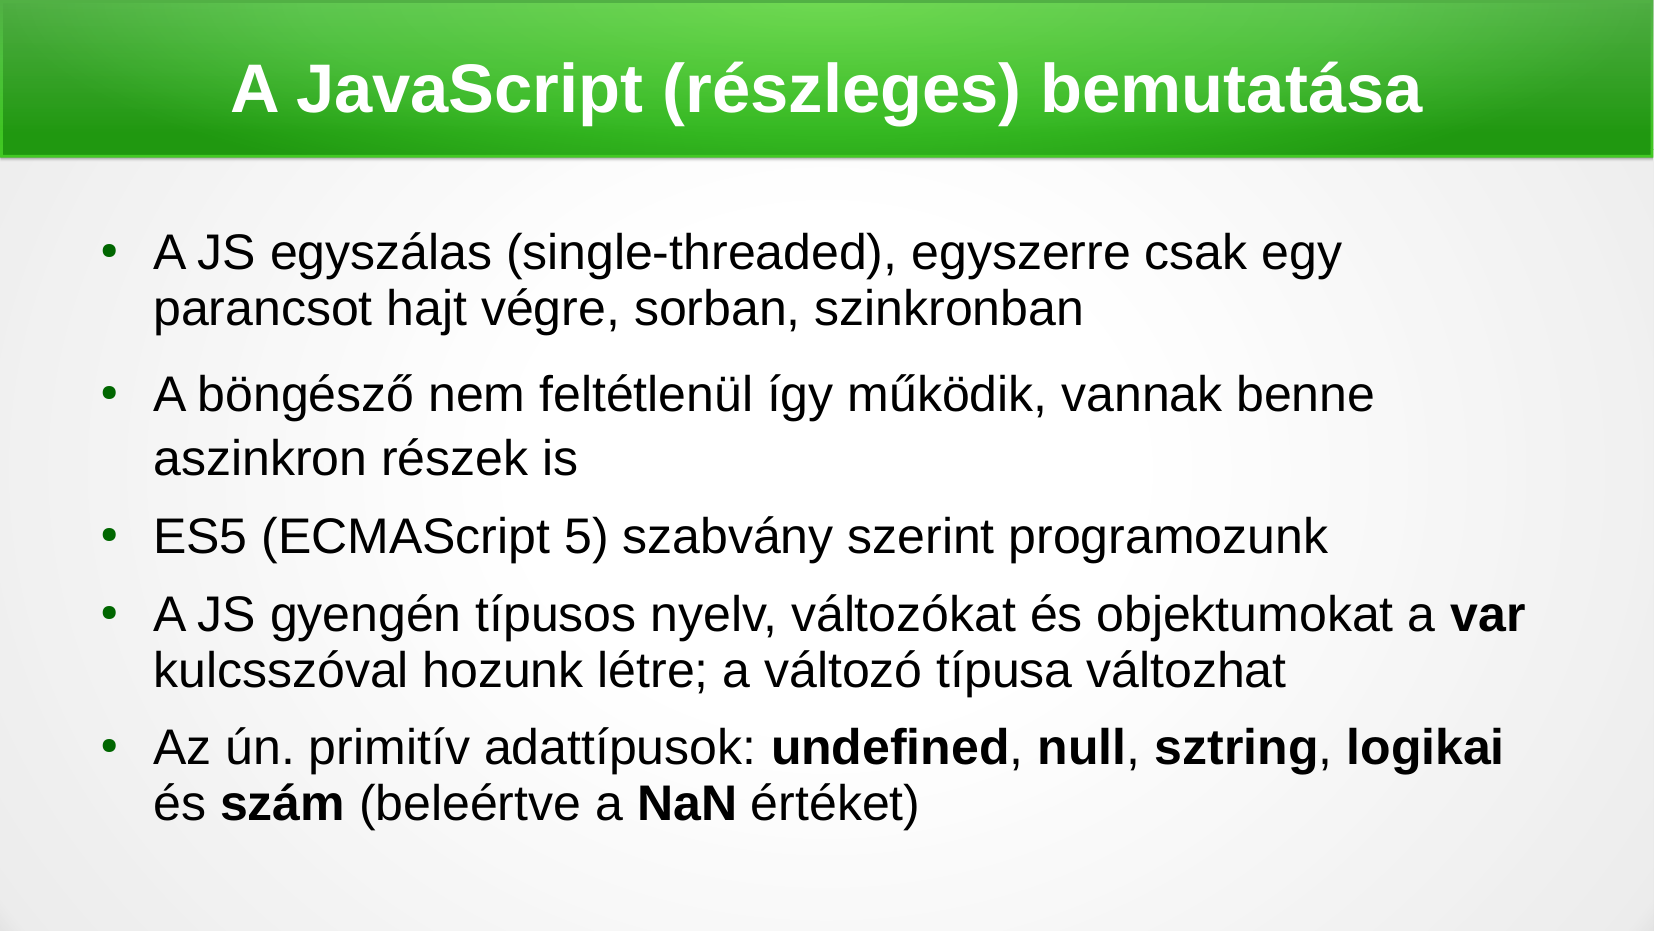

# A JavaScript (részleges) bemutatása
A JS egyszálas (single-threaded), egyszerre csak egy parancsot hajt végre, sorban, szinkronban
A böngésző nem feltétlenül így működik, vannak benne aszinkron részek is
ES5 (ECMAScript 5) szabvány szerint programozunk
A JS gyengén típusos nyelv, változókat és objektumokat a var kulcsszóval hozunk létre; a változó típusa változhat
Az ún. primitív adattípusok: undefined, null, sztring, logikai és szám (beleértve a NaN értéket)